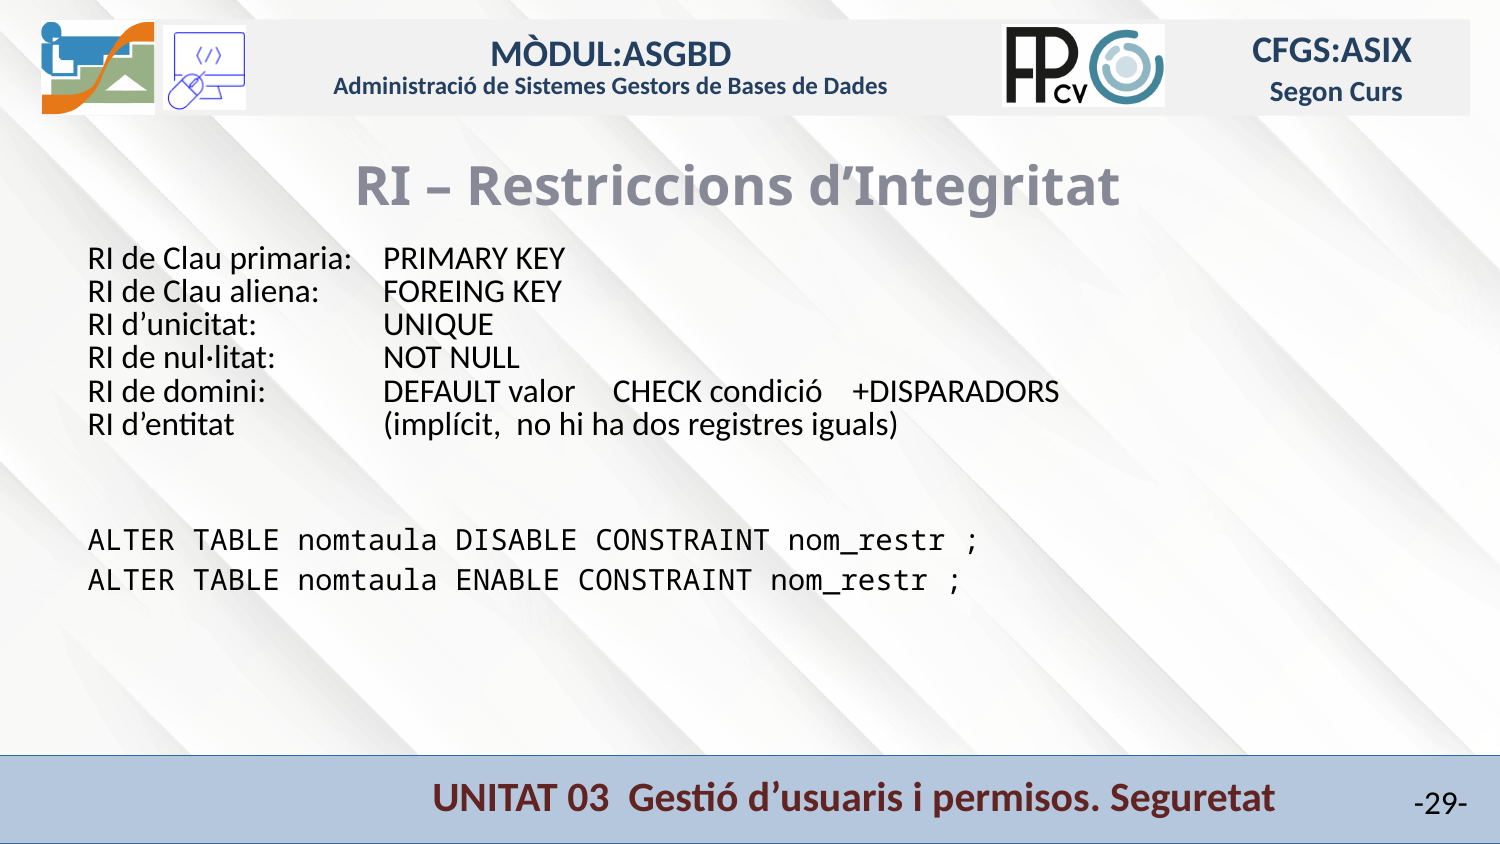

# RI – Restriccions d’Integritat
RI de Clau primaria: 	PRIMARY KEY
RI de Clau aliena: 	FOREING KEY
RI d’unicitat: 		UNIQUE
RI de nul·litat:		NOT NULL
RI de domini: 		DEFAULT valor CHECK condició +DISPARADORS
RI d’entitat			(implícit, no hi ha dos registres iguals)
ALTER TABLE nomtaula DISABLE CONSTRAINT nom_restr ;
ALTER TABLE nomtaula ENABLE CONSTRAINT nom_restr ;